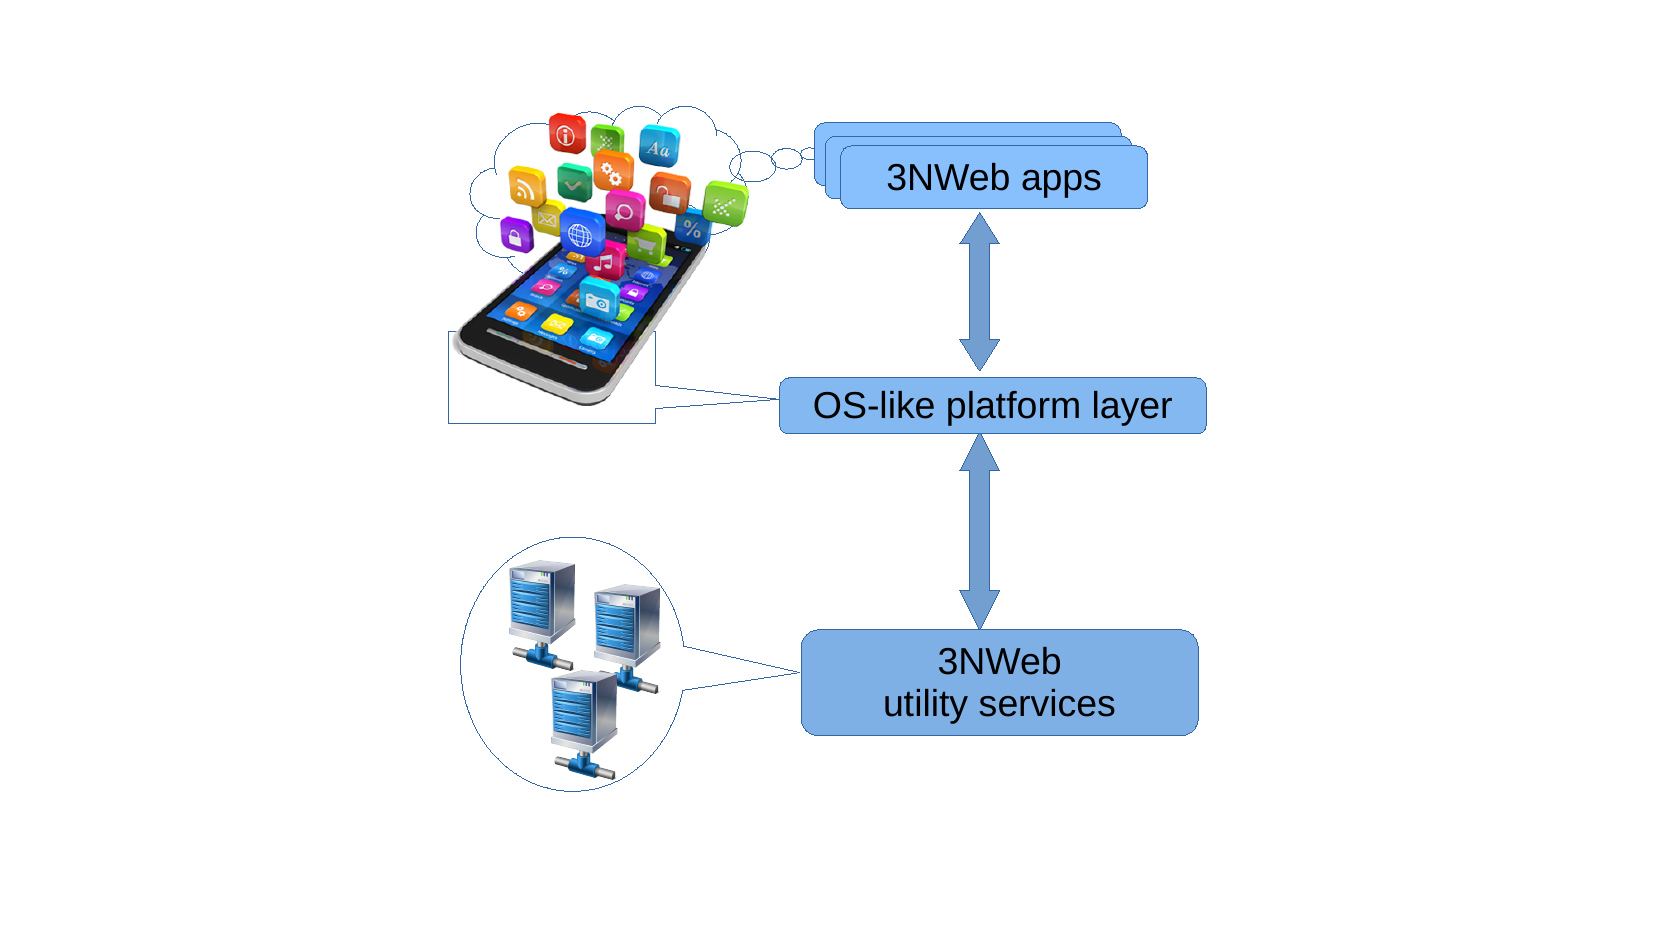

3NWeb apps
3NWeb apps
3NWeb apps
OS-like platform layer
3NWeb
utility services